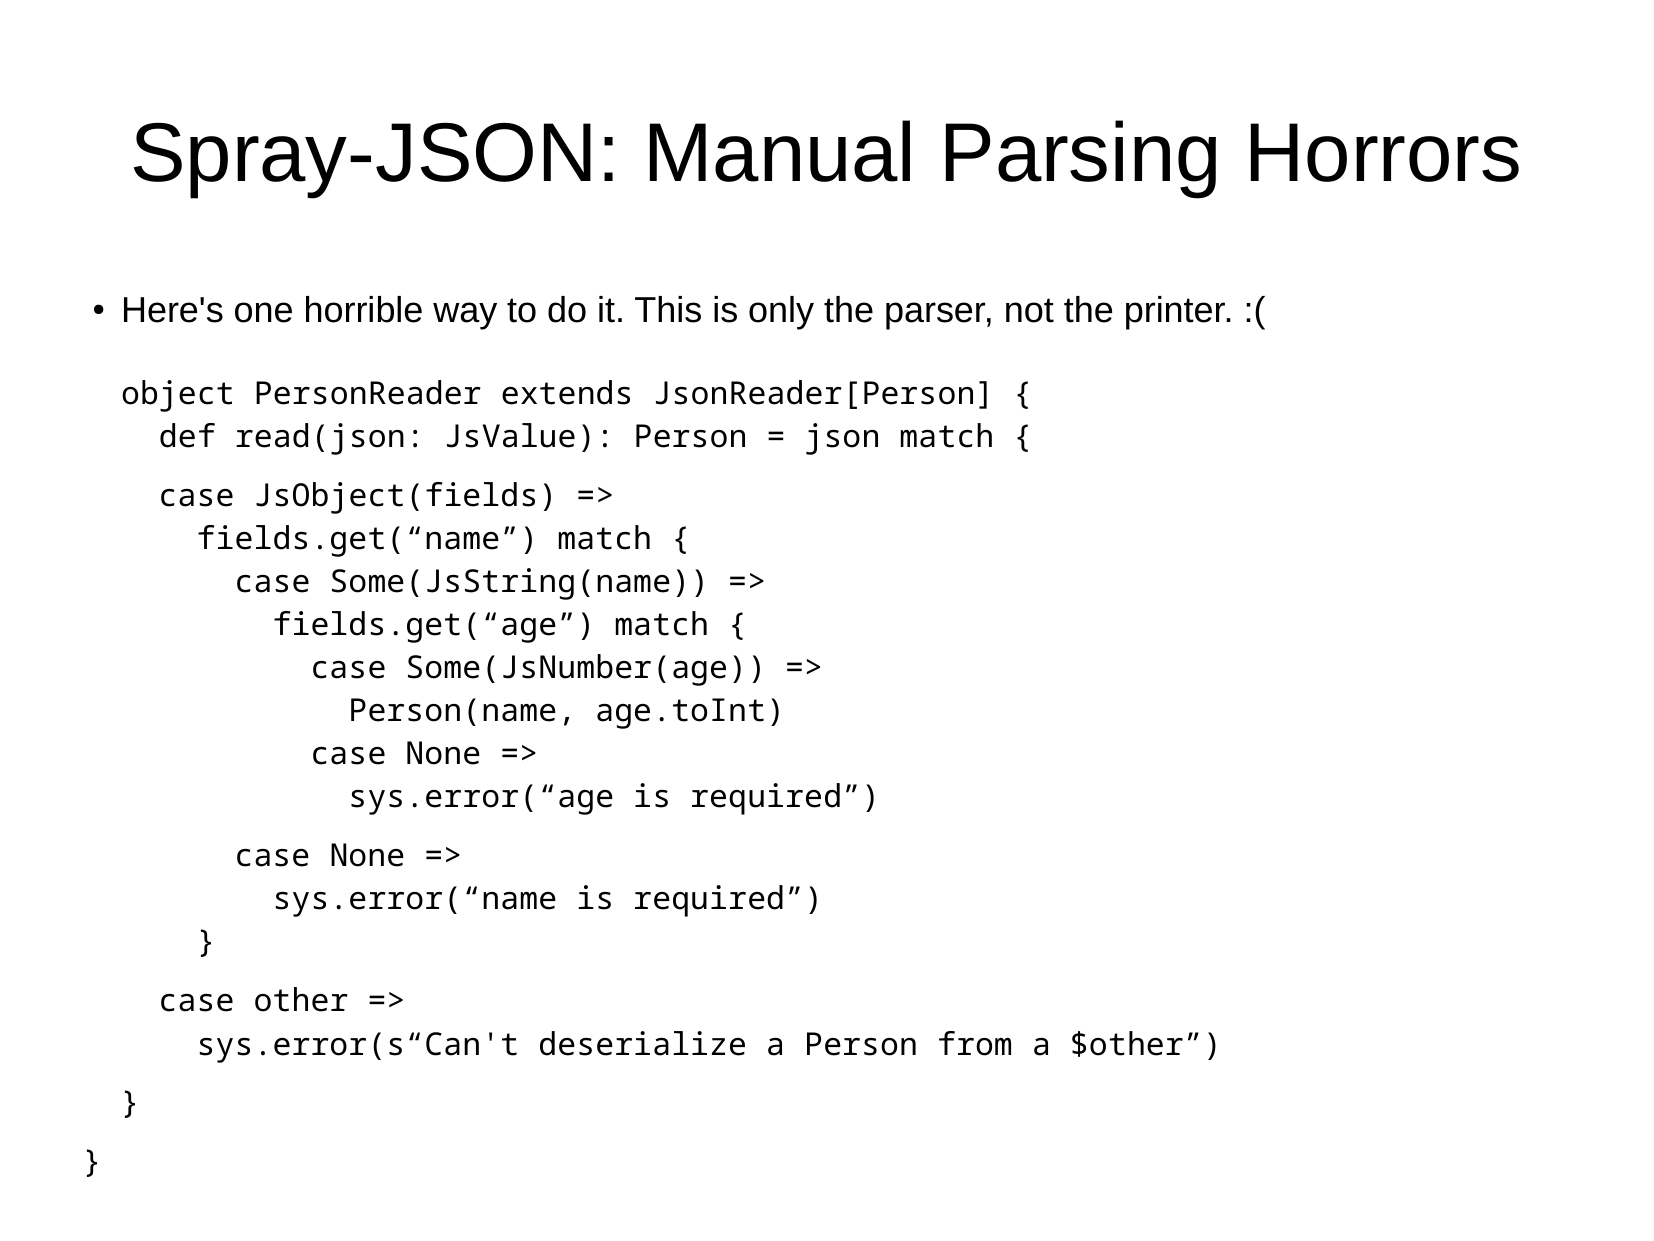

# Spray-JSON: Manual Parsing Horrors
Here's one horrible way to do it. This is only the parser, not the printer. :(
object PersonReader extends JsonReader[Person] {
 def read(json: JsValue): Person = json match {
 case JsObject(fields) =>
 fields.get(“name”) match {
 case Some(JsString(name)) =>
 fields.get(“age”) match {
 case Some(JsNumber(age)) =>
 Person(name, age.toInt)
 case None =>
 sys.error(“age is required”)
 case None =>
 sys.error(“name is required”)
 }
 case other =>
 sys.error(s“Can't deserialize a Person from a $other”)
 }
}